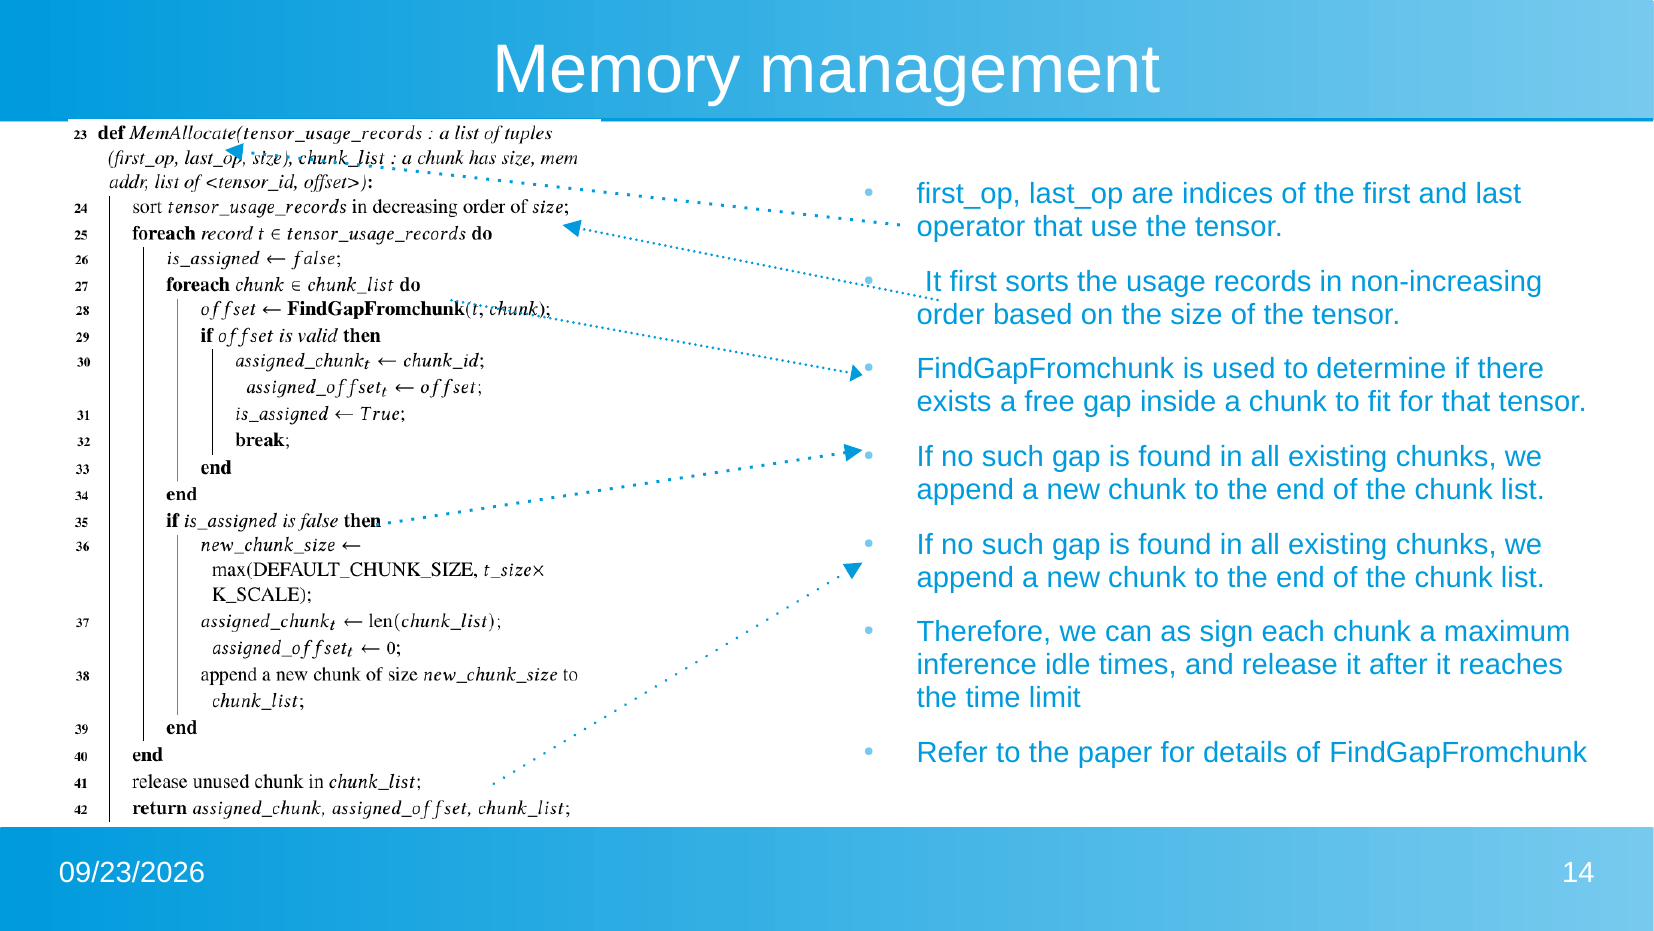

# Memory management
first_op, last_op are indices of the first and last operator that use the tensor.
 It first sorts the usage records in non-increasing order based on the size of the tensor.
FindGapFromchunk is used to determine if there exists a free gap inside a chunk to fit for that tensor.
If no such gap is found in all existing chunks, we append a new chunk to the end of the chunk list.
If no such gap is found in all existing chunks, we append a new chunk to the end of the chunk list.
Therefore, we can as sign each chunk a maximum inference idle times, and release it after it reaches the time limit
Refer to the paper for details of FindGapFromchunk
14